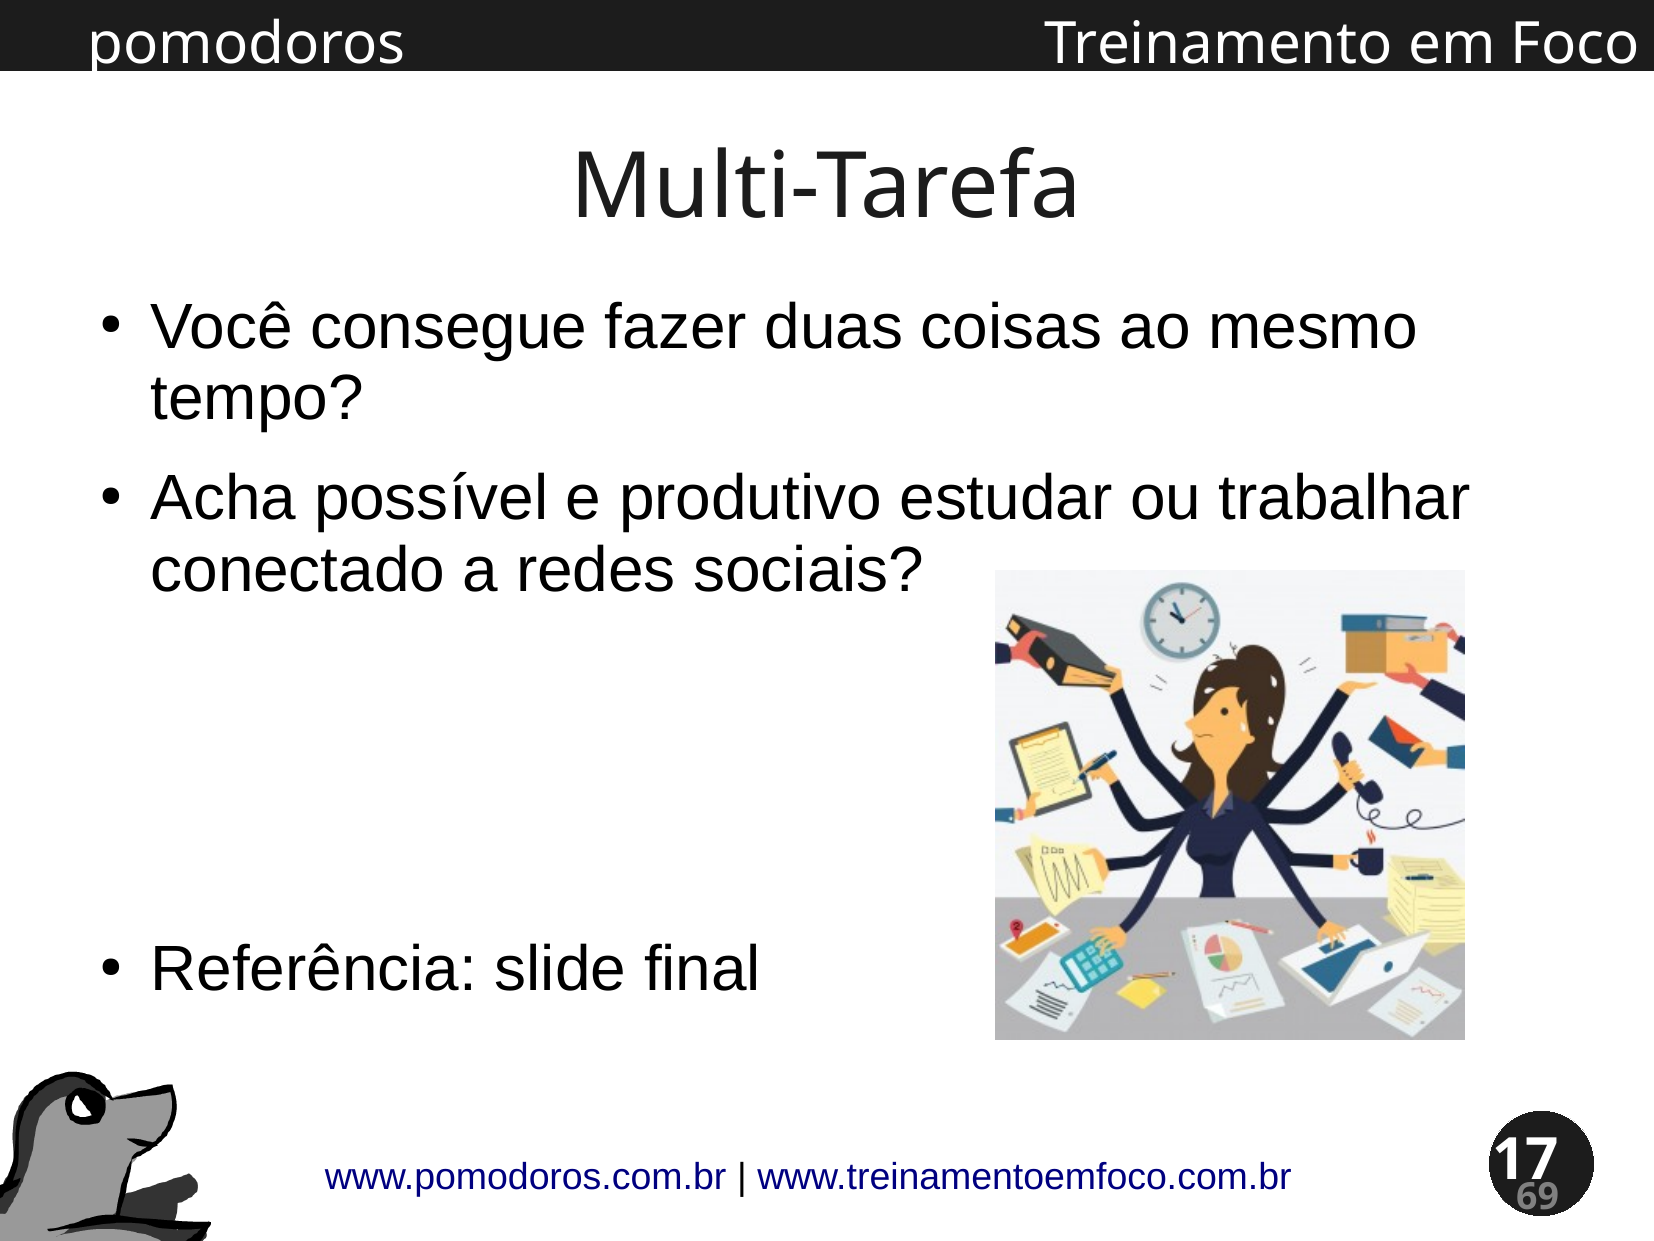

# Multi-Tarefa
Você consegue fazer duas coisas ao mesmo tempo?
Acha possível e produtivo estudar ou trabalhar conectado a redes sociais?
Referência: slide final